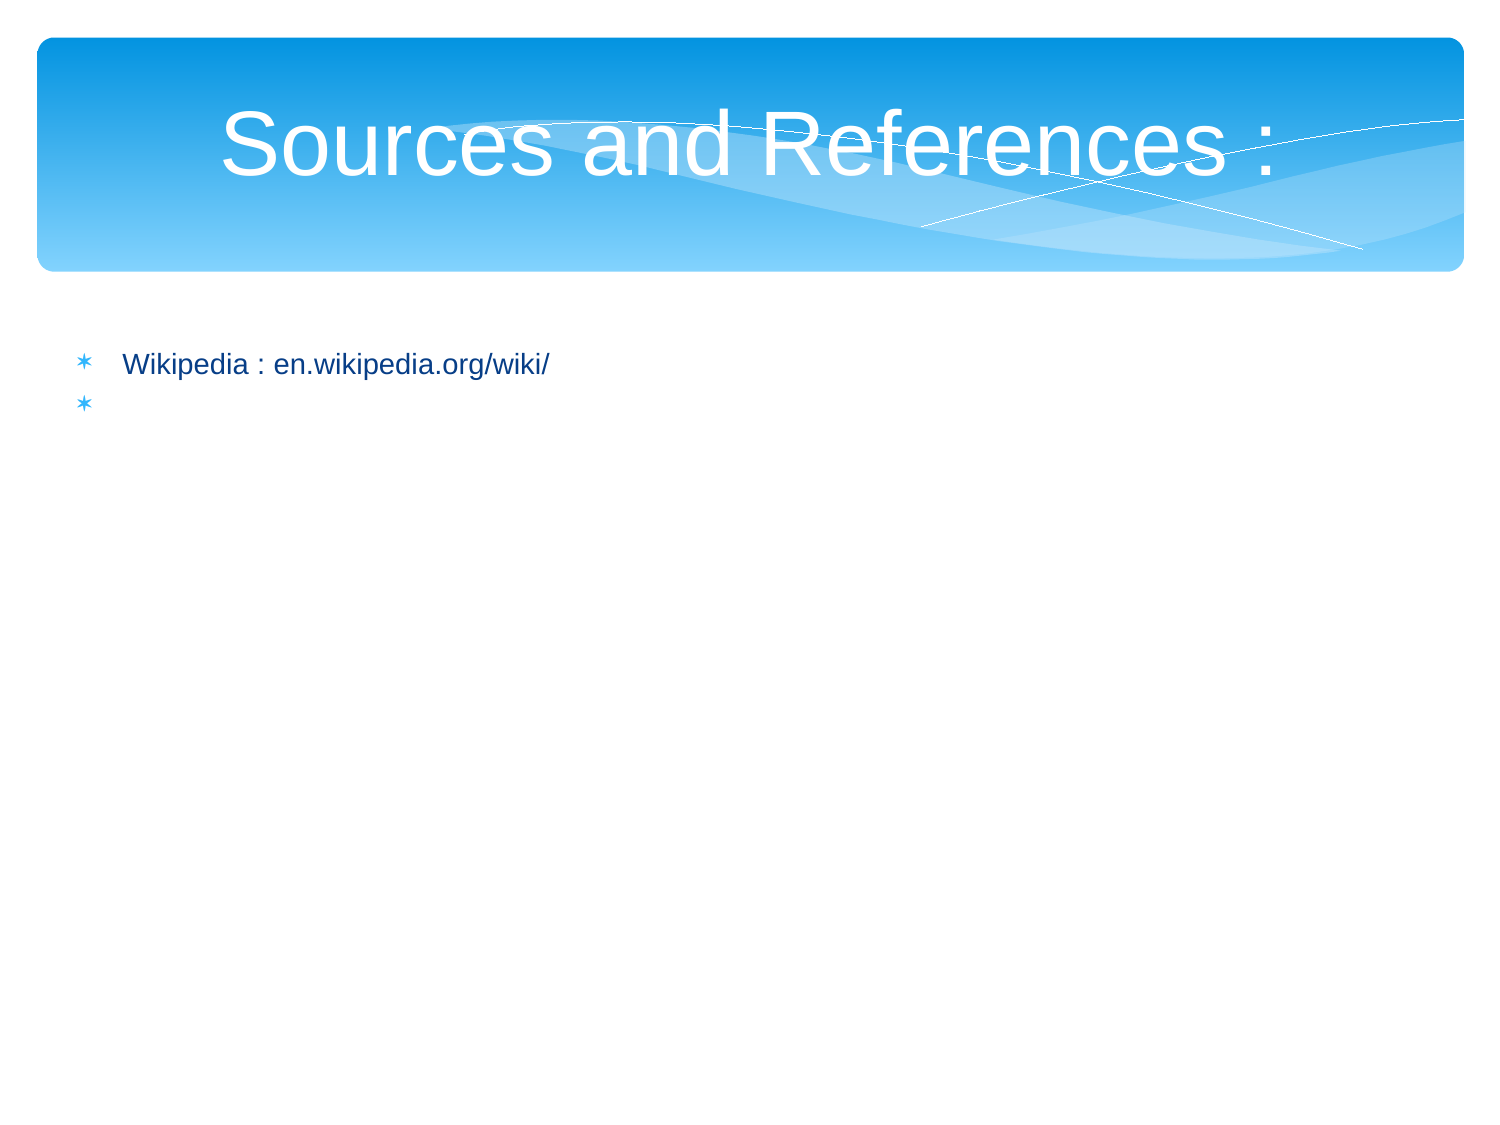

# Sources and References :
Wikipedia : en.wikipedia.org/wiki/